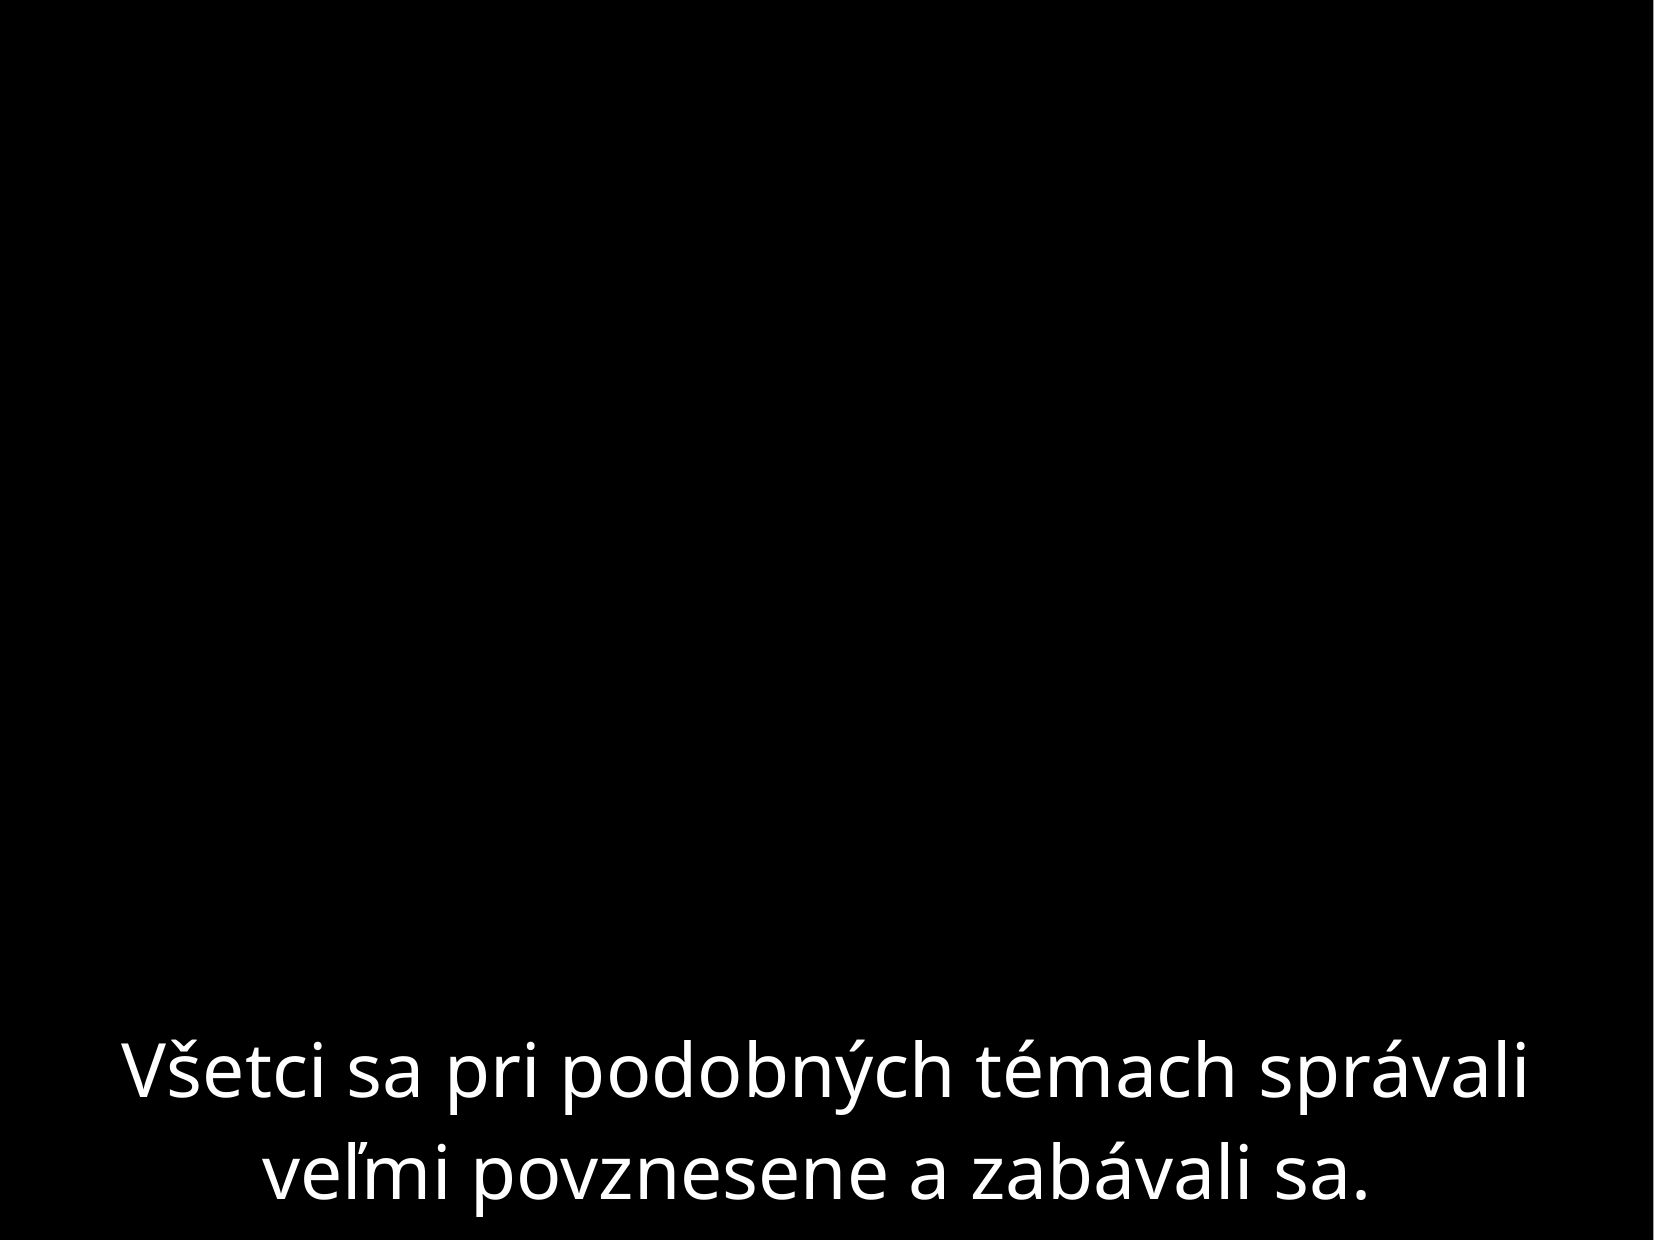

# Všetci sa pri podobných témach správali veľmi povznesene a zabávali sa.